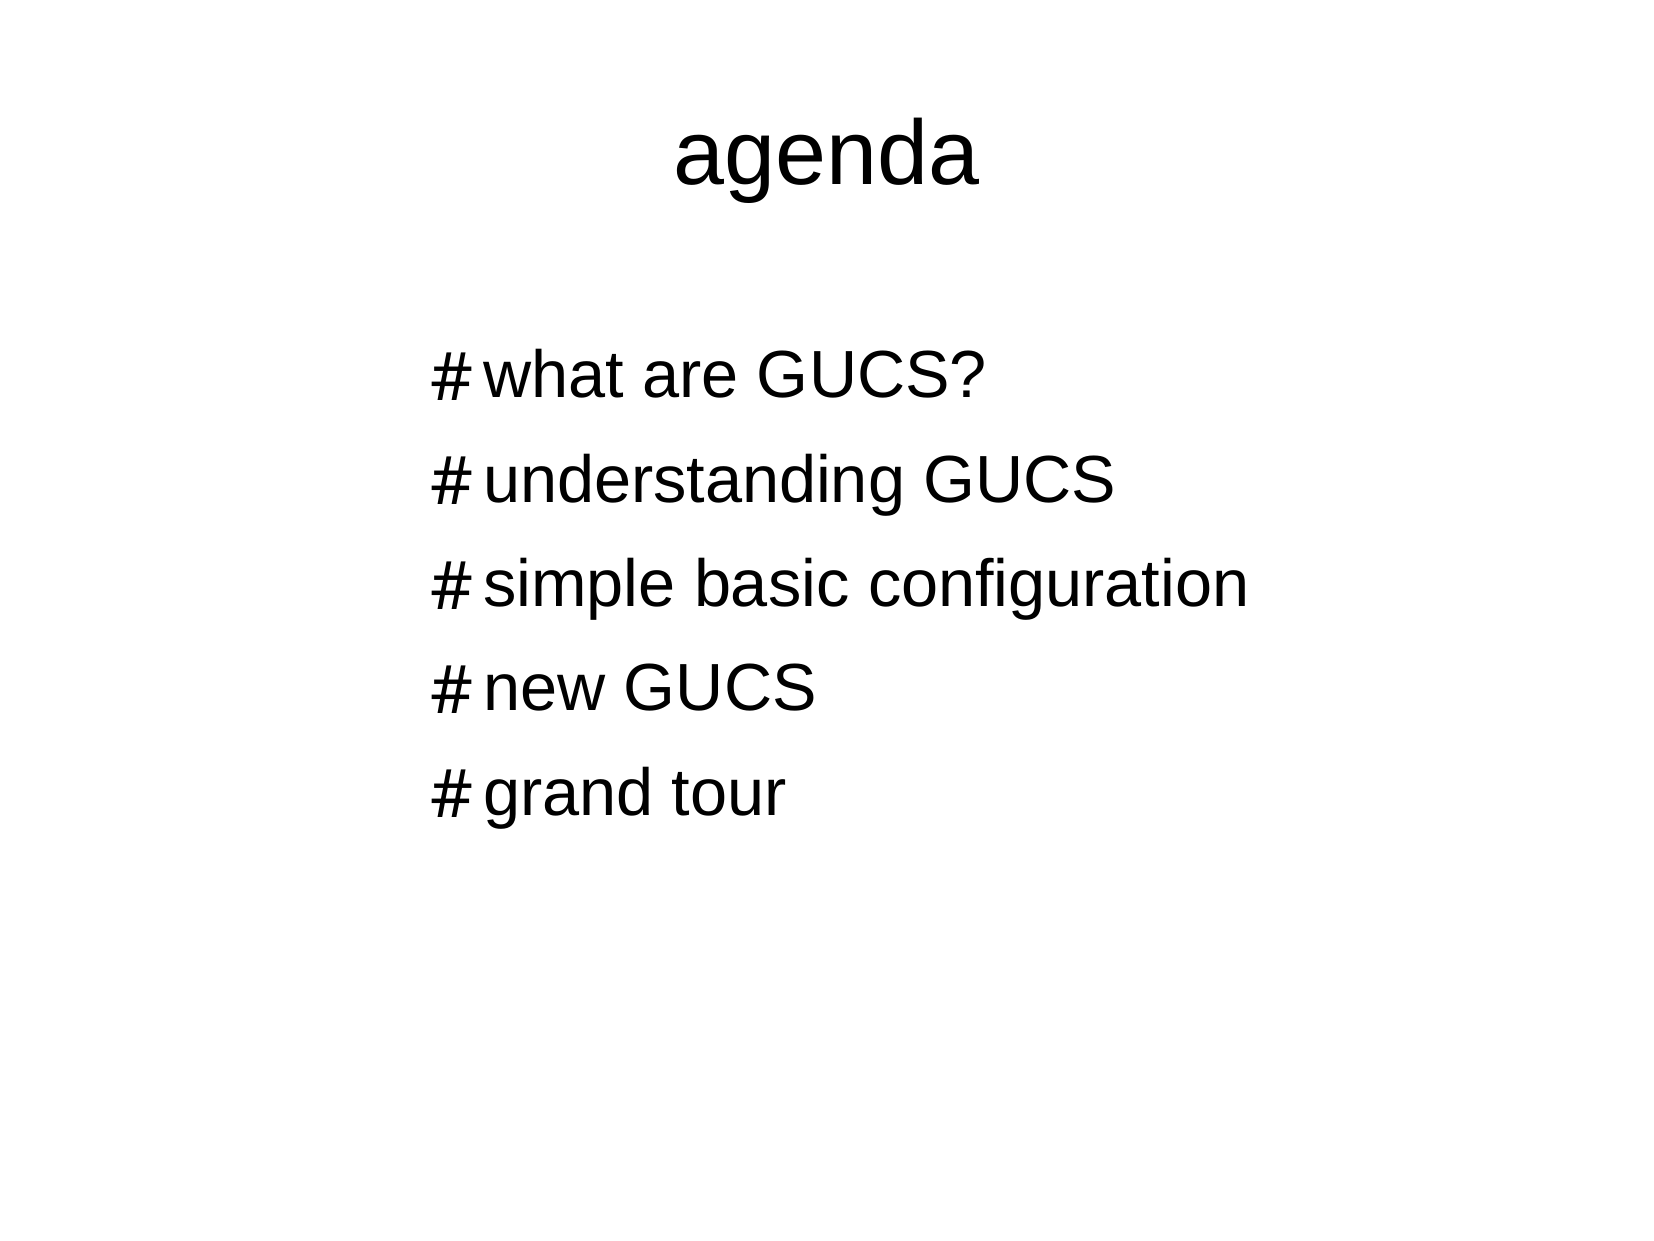

# agenda
what are GUCS?
understanding GUCS
simple basic configuration
new GUCS
grand tour